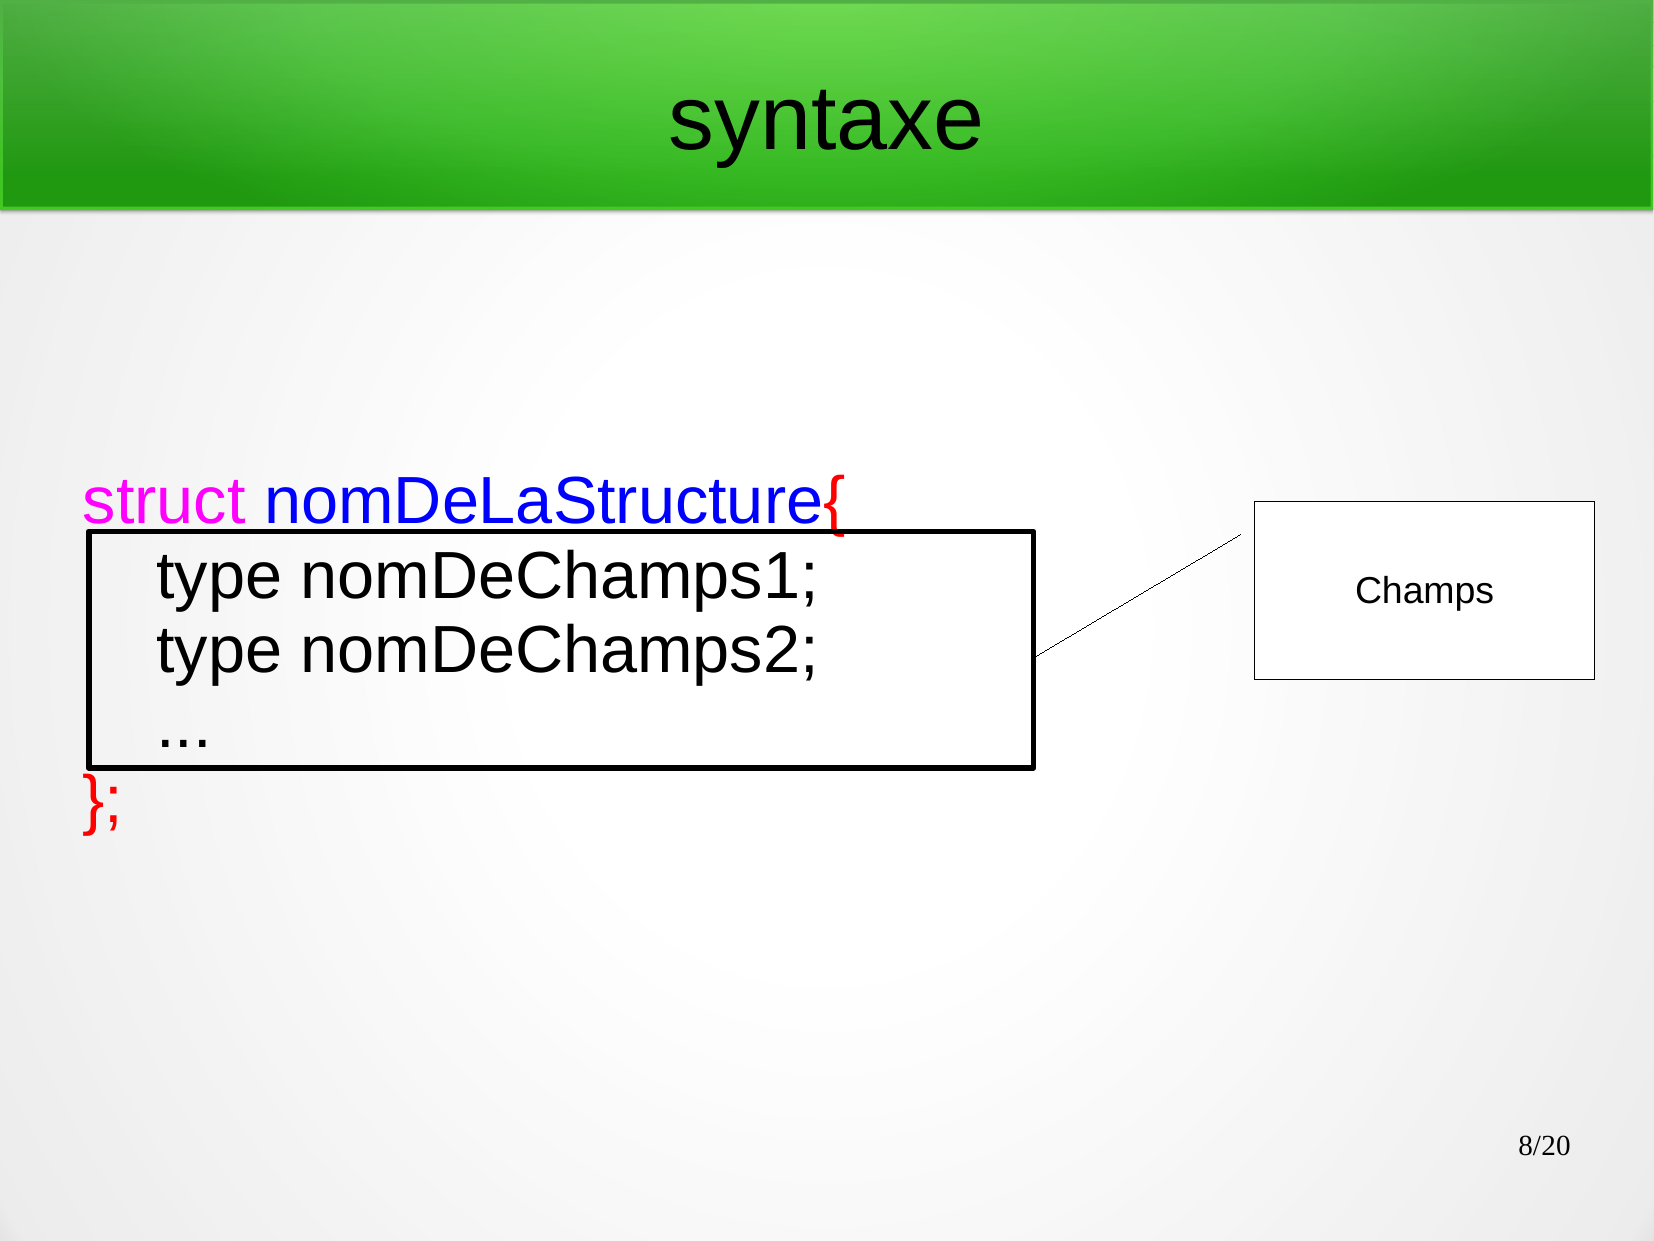

# syntaxe
struct nomDeLaStructure{
	type nomDeChamps1;
	type nomDeChamps2;
	...
};
Champs
8